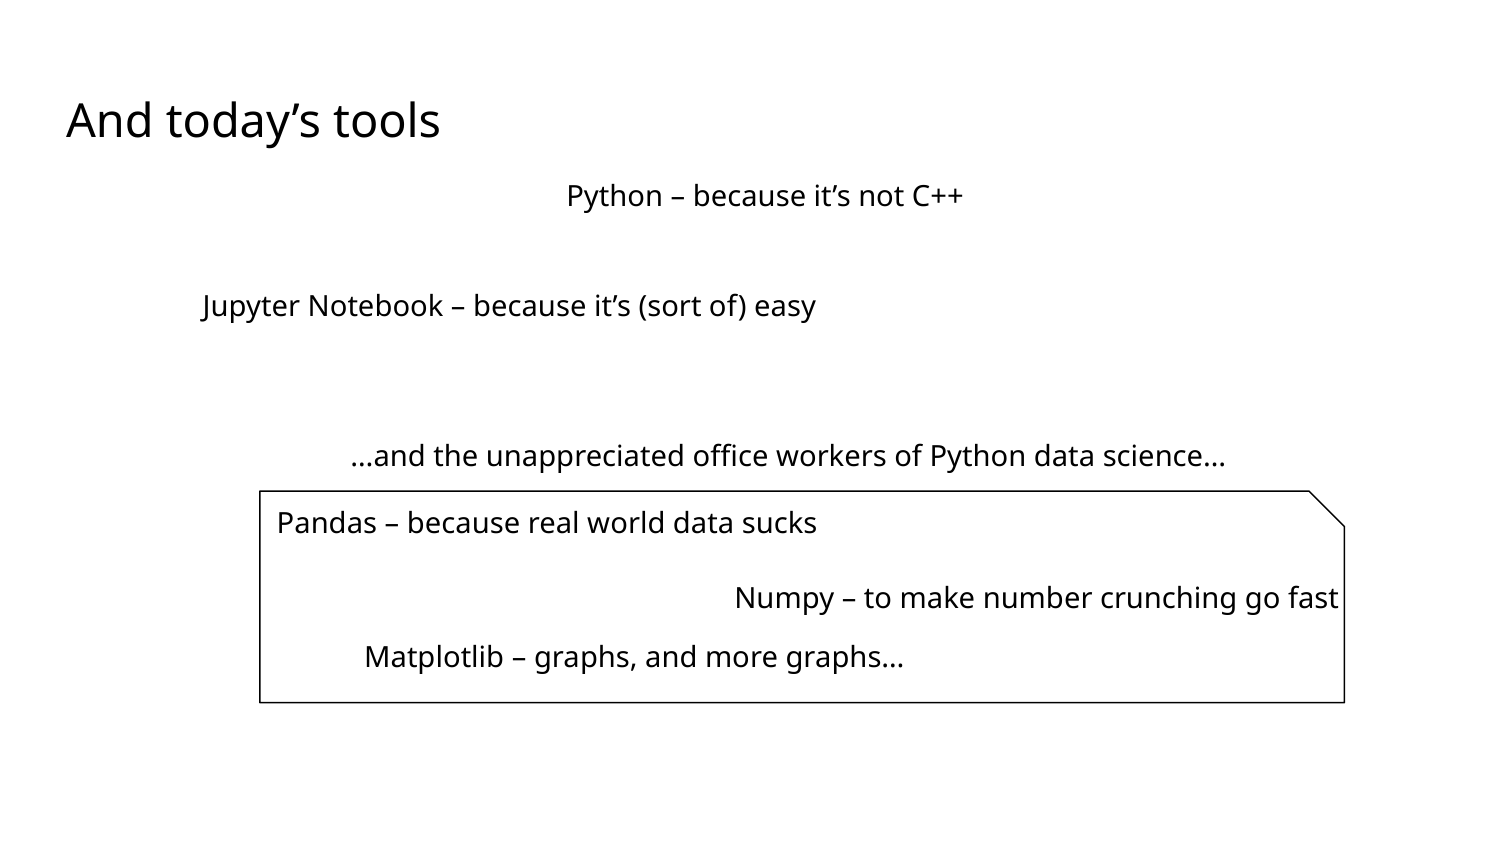

# And today’s tools
Python – because it’s not C++
Jupyter Notebook – because it’s (sort of) easy
…and the unappreciated office workers of Python data science…
Pandas – because real world data sucks
Numpy – to make number crunching go fast
Matplotlib – graphs, and more graphs…